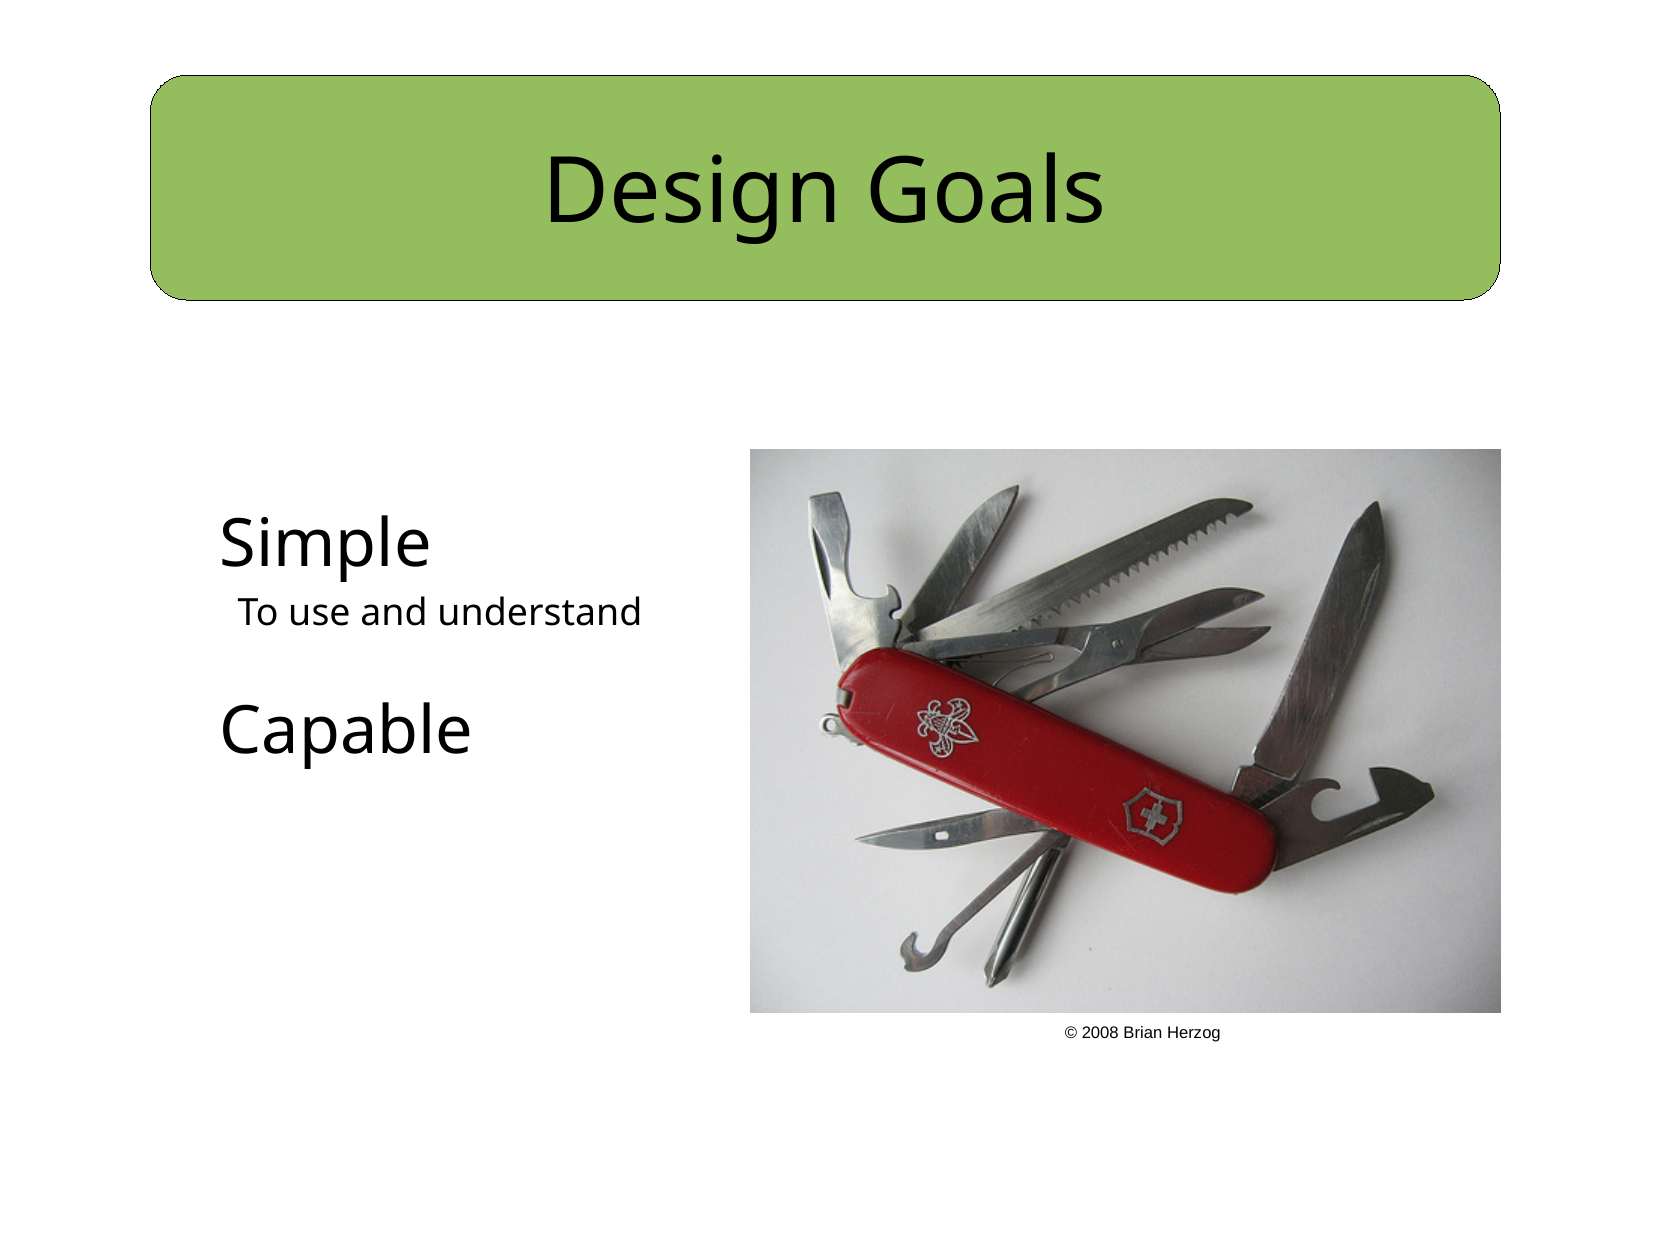

Design Goals
 Simple
To use and understand
 Capable
© 2008 Brian Herzog